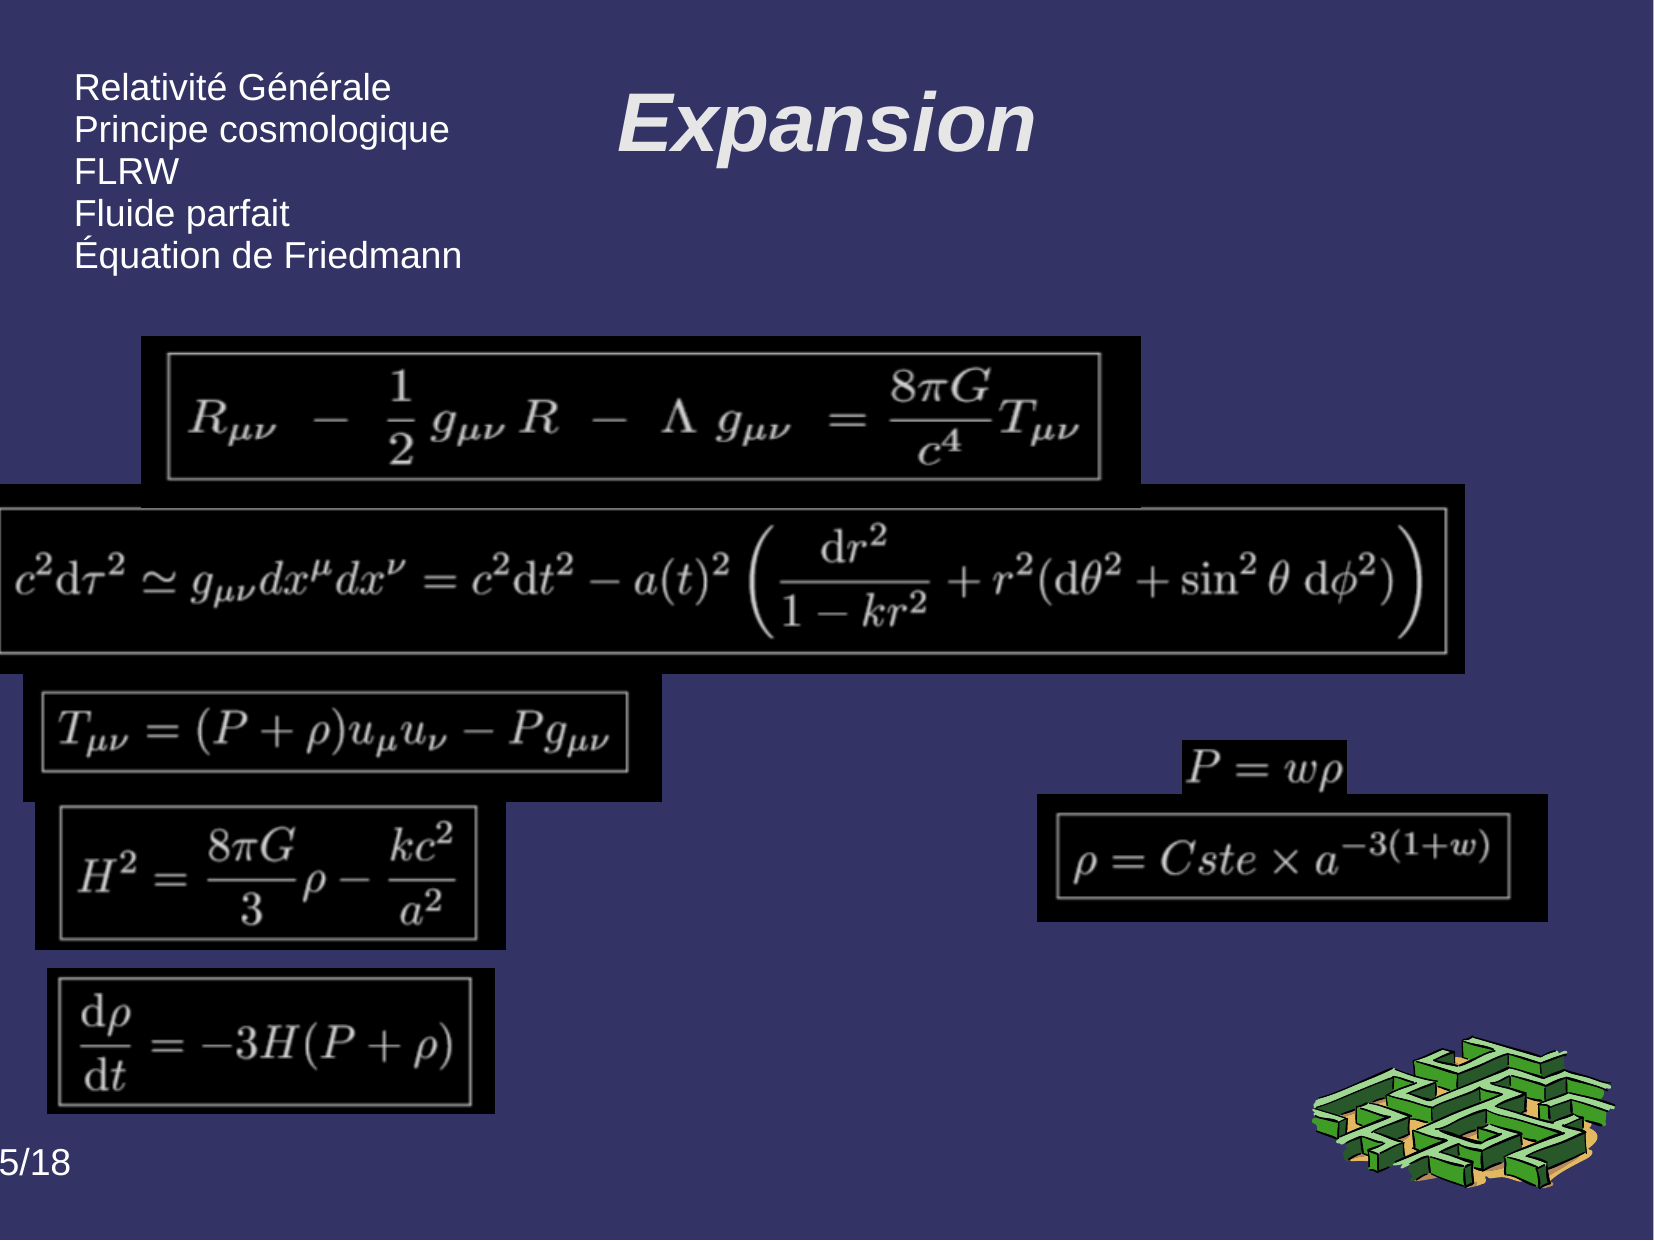

# Expansion
Relativité Générale
Principe cosmologique
FLRW
Fluide parfait
Équation de Friedmann